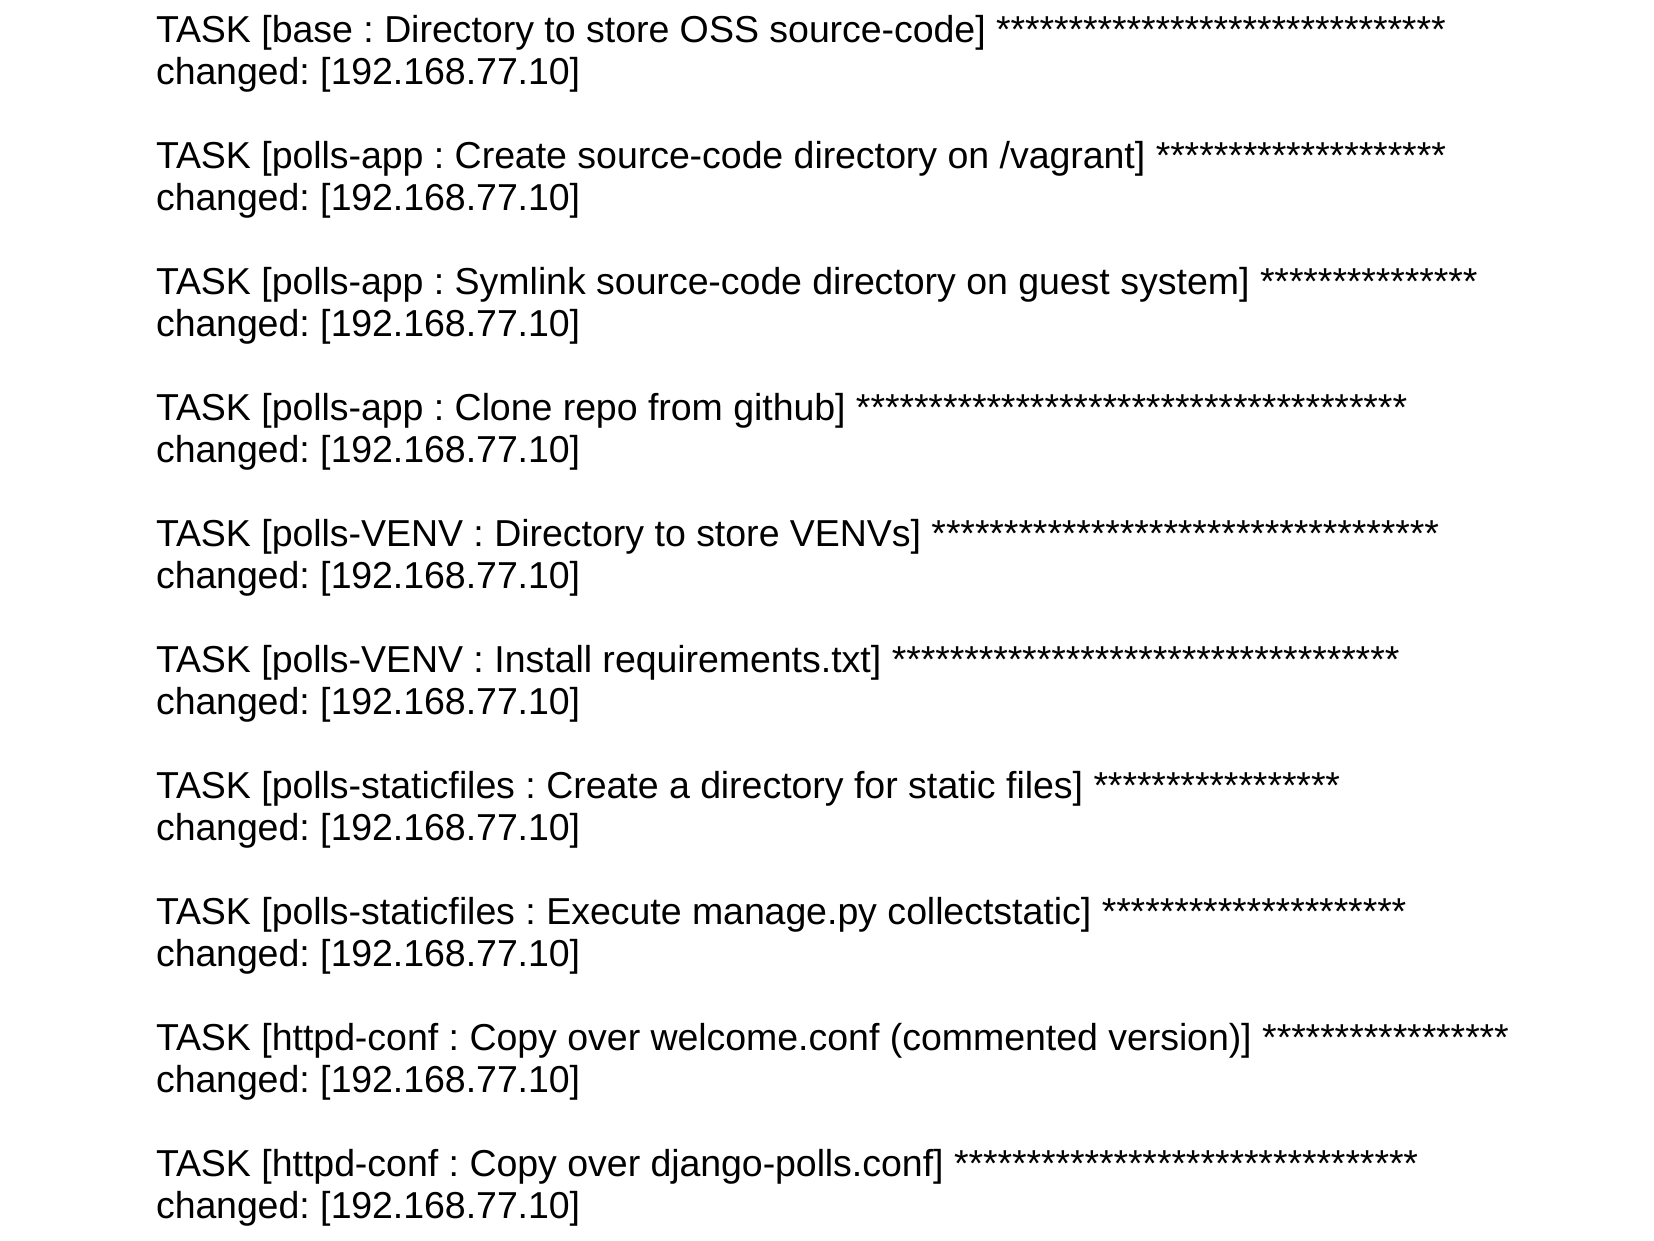

TASK [base : Directory to store OSS source-code] *******************************
changed: [192.168.77.10]
TASK [polls-app : Create source-code directory on /vagrant] ********************
changed: [192.168.77.10]
TASK [polls-app : Symlink source-code directory on guest system] ***************
changed: [192.168.77.10]
TASK [polls-app : Clone repo from github] **************************************
changed: [192.168.77.10]
TASK [polls-VENV : Directory to store VENVs] ***********************************
changed: [192.168.77.10]
TASK [polls-VENV : Install requirements.txt] ***********************************
changed: [192.168.77.10]
TASK [polls-staticfiles : Create a directory for static files] *****************
changed: [192.168.77.10]
TASK [polls-staticfiles : Execute manage.py collectstatic] *********************
changed: [192.168.77.10]
TASK [httpd-conf : Copy over welcome.conf (commented version)] *****************
changed: [192.168.77.10]
TASK [httpd-conf : Copy over django-polls.conf] ********************************
changed: [192.168.77.10]
TASK [httpd-conf : Make sqlite DB all-access] **********************************
changed: [192.168.77.10]
TASK [httpd-conf : start httpd service] ****************************************
changed: [192.168.77.10]
PLAY RECAP *********************************************************************
192.168.77.10 : ok=19 changed=15 unreachable=0 failed=0